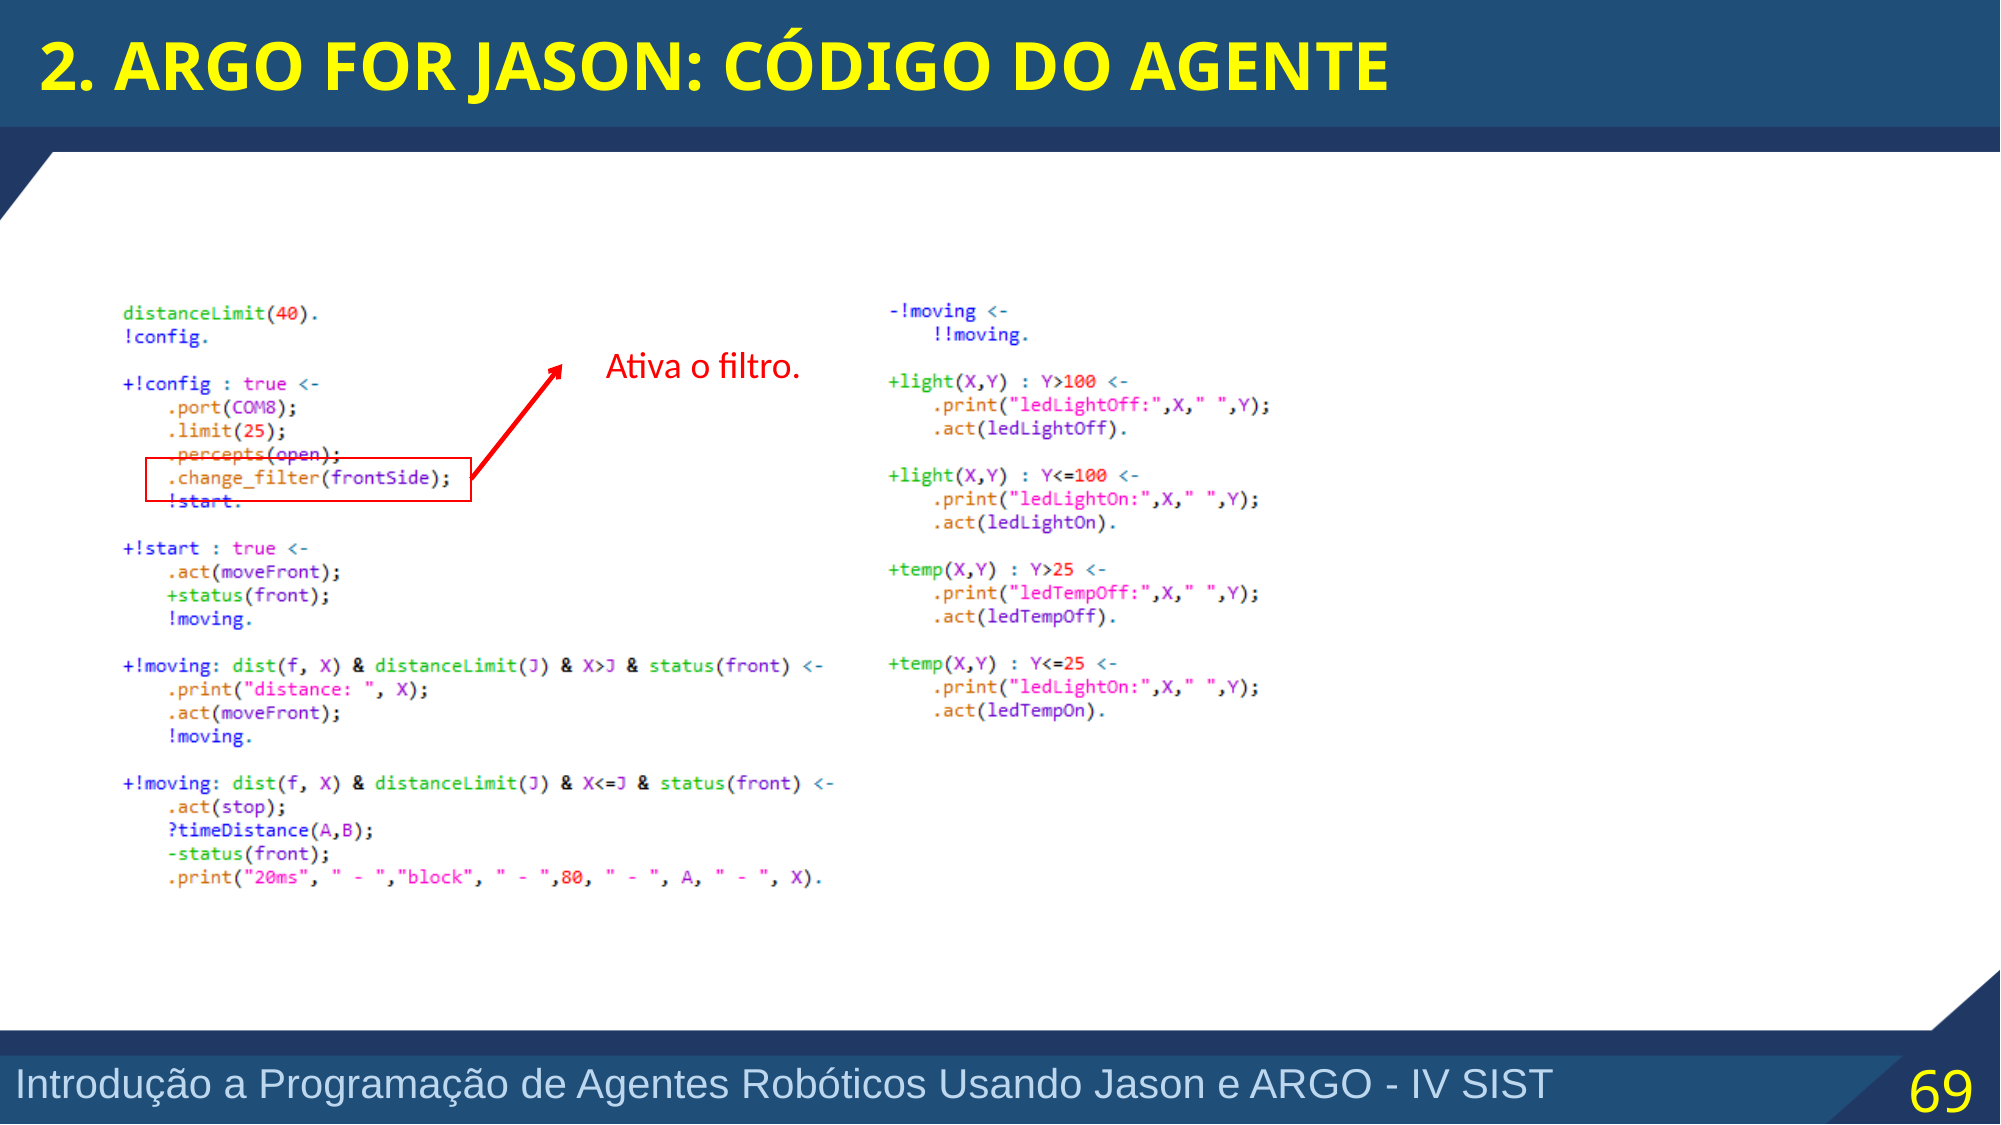

2. ARGO FOR JASON: CÓDIGO DO AGENTE
Ativa o filtro.